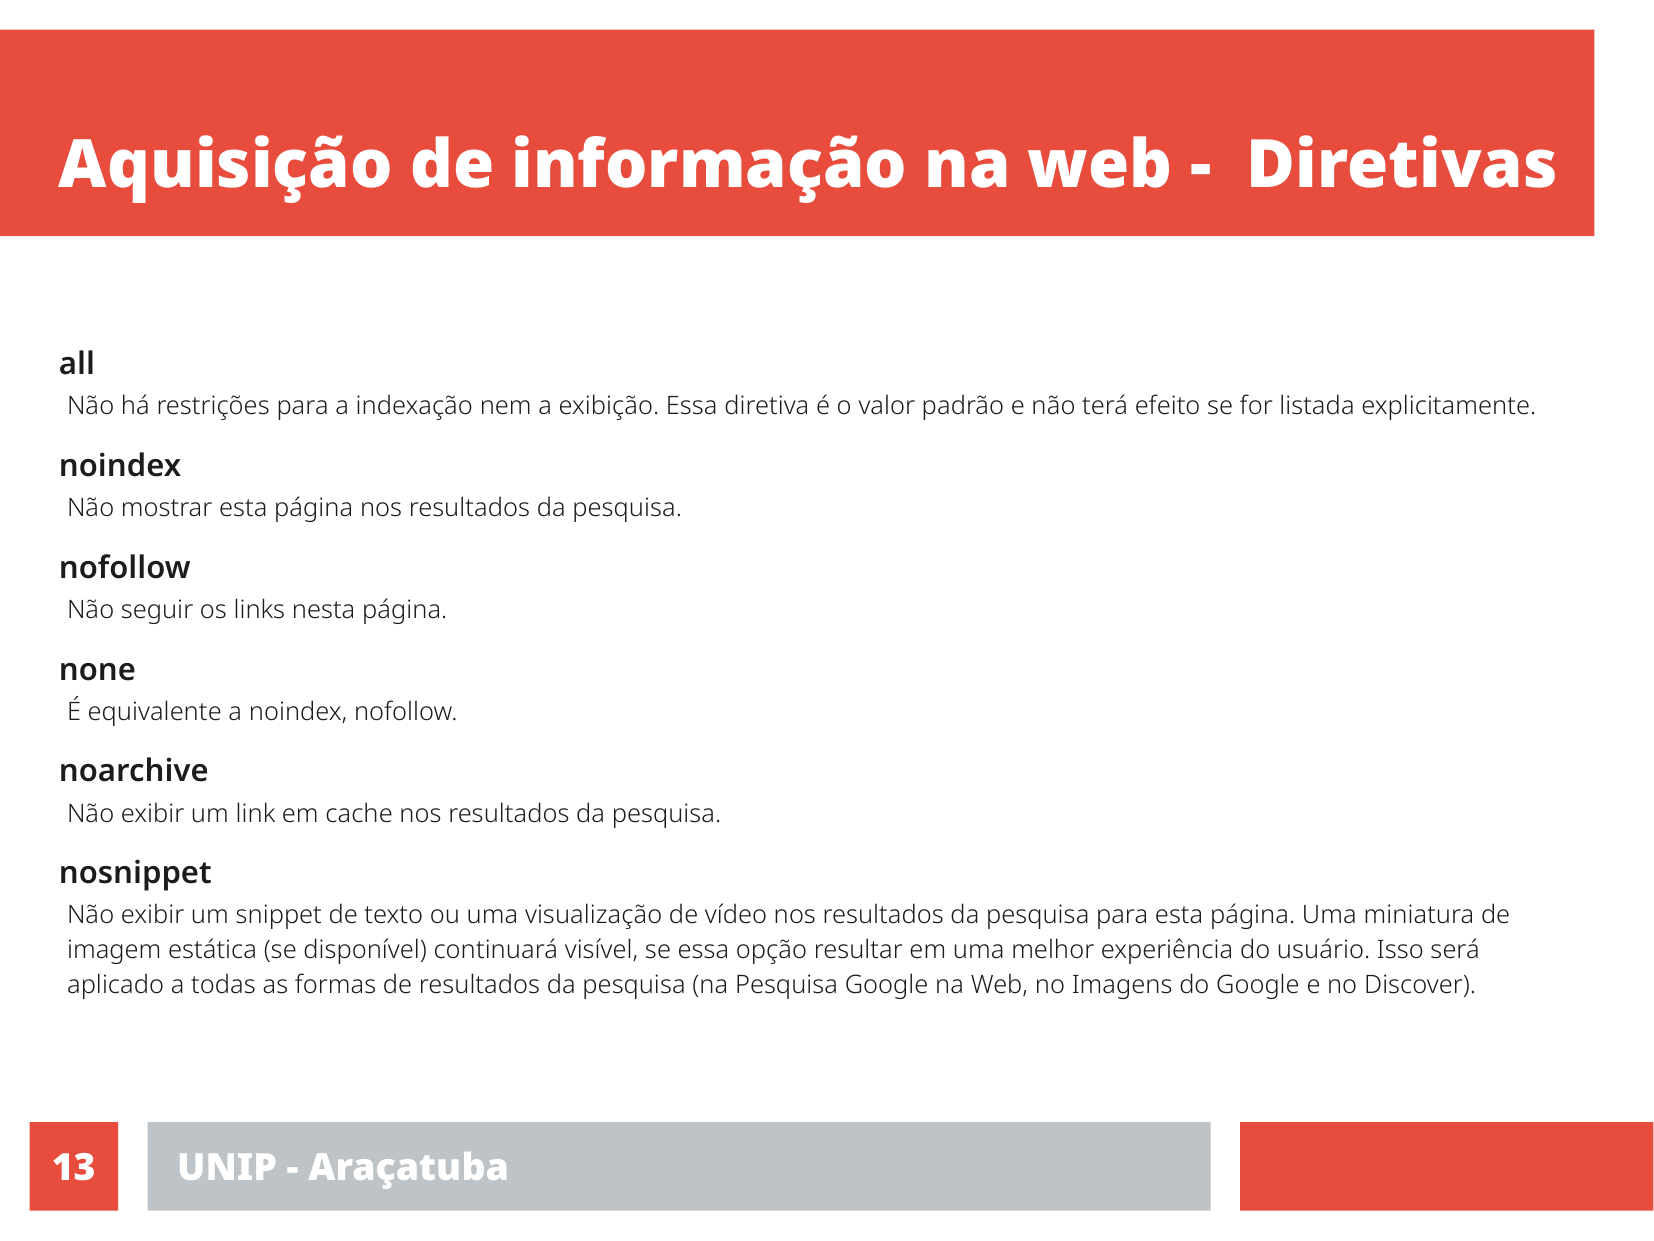

# Aquisição de informação na web - Diretivas
all
Não há restrições para a indexação nem a exibição. Essa diretiva é o valor padrão e não terá efeito se for listada explicitamente.
noindex
Não mostrar esta página nos resultados da pesquisa.
nofollow
Não seguir os links nesta página.
none
É equivalente a noindex, nofollow.
noarchive
Não exibir um link em cache nos resultados da pesquisa.
nosnippet
Não exibir um snippet de texto ou uma visualização de vídeo nos resultados da pesquisa para esta página. Uma miniatura de imagem estática (se disponível) continuará visível, se essa opção resultar em uma melhor experiência do usuário. Isso será aplicado a todas as formas de resultados da pesquisa (na Pesquisa Google na Web, no Imagens do Google e no Discover).
13
UNIP - Araçatuba